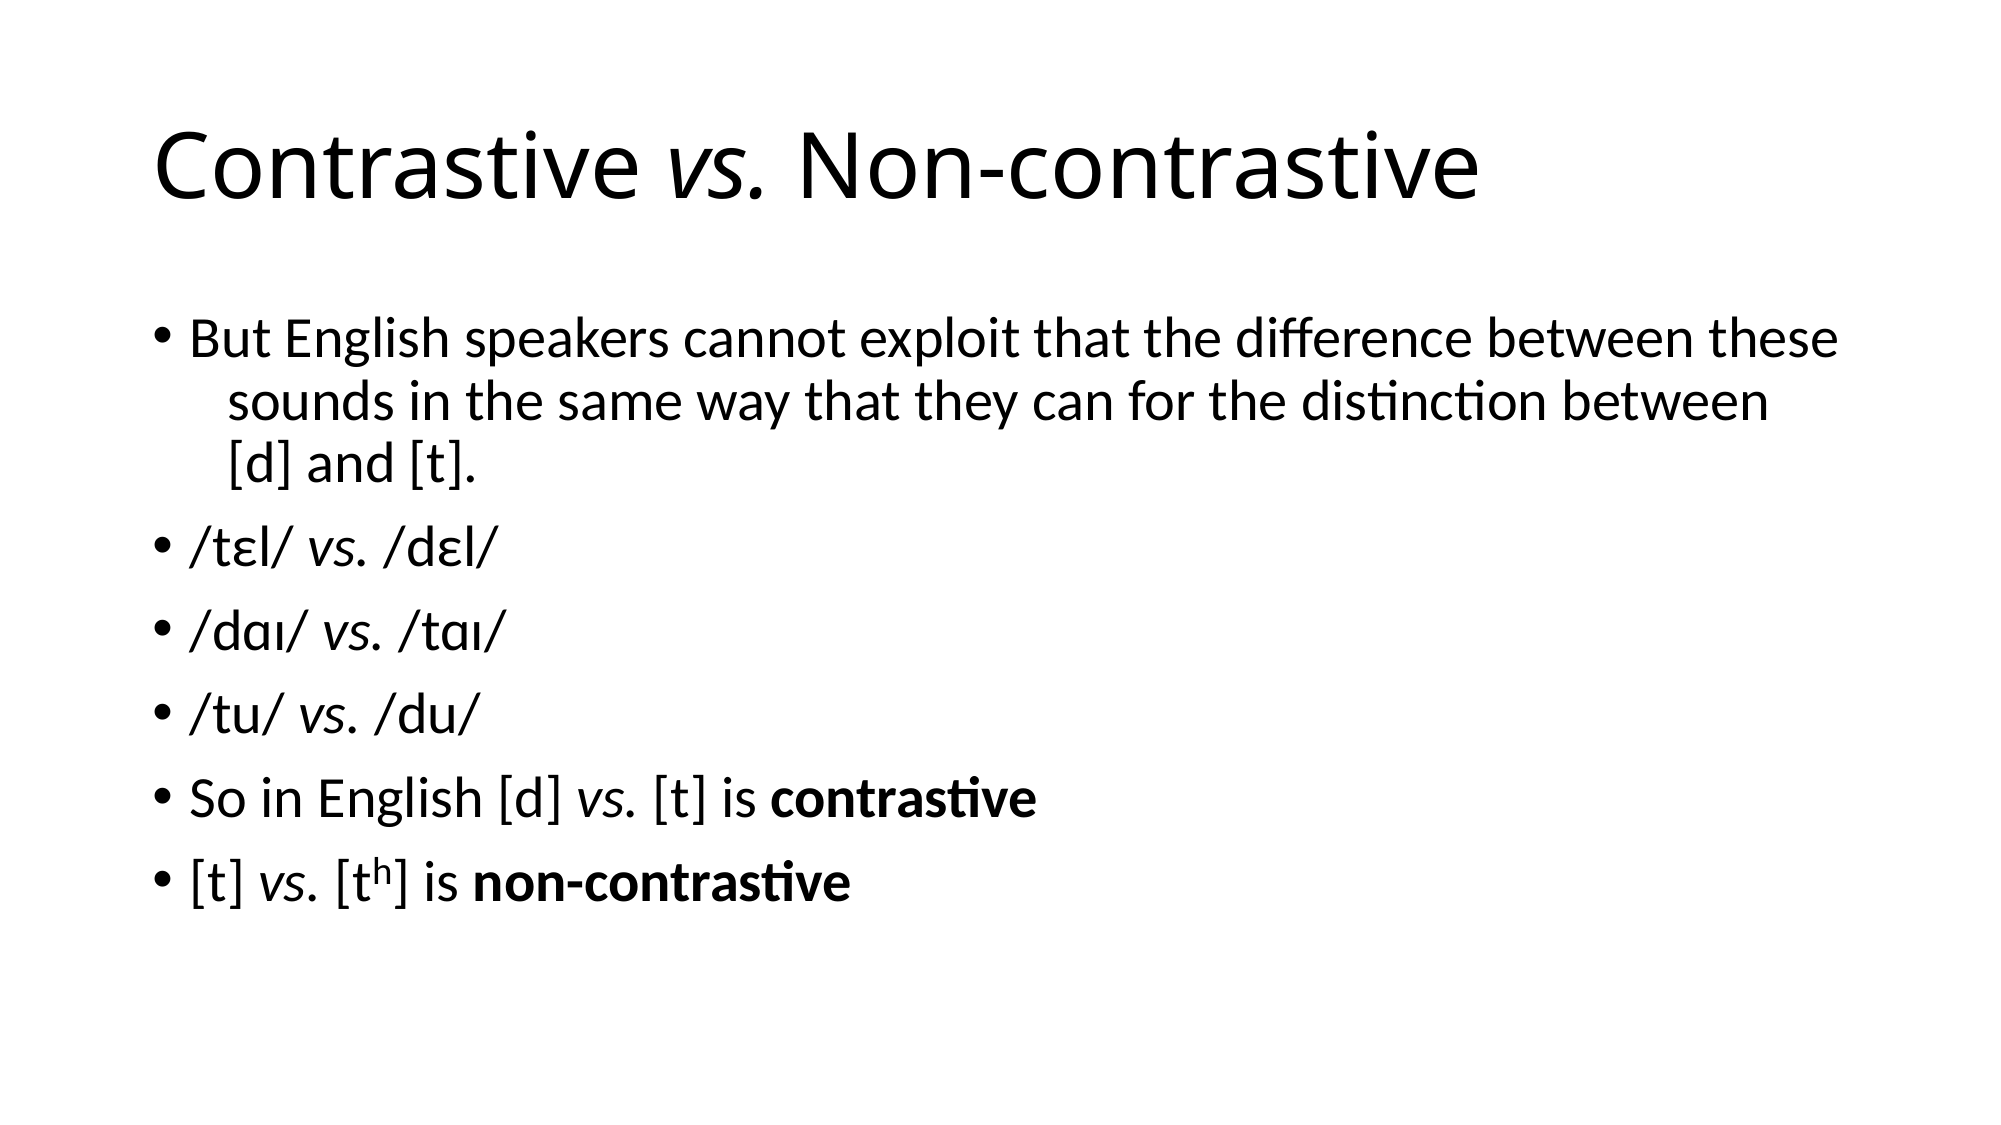

# Contrastive vs. Non-contrastive
But English speakers cannot exploit that the difference between these sounds in the same way that they can for the distinction between [d] and [t].
/tεl/ vs. /dεl/
/dɑɪ/ vs. /tɑɪ/
/tu/ vs. /du/
So in English [d] vs. [t] is contrastive
[t] vs. [th] is non-contrastive